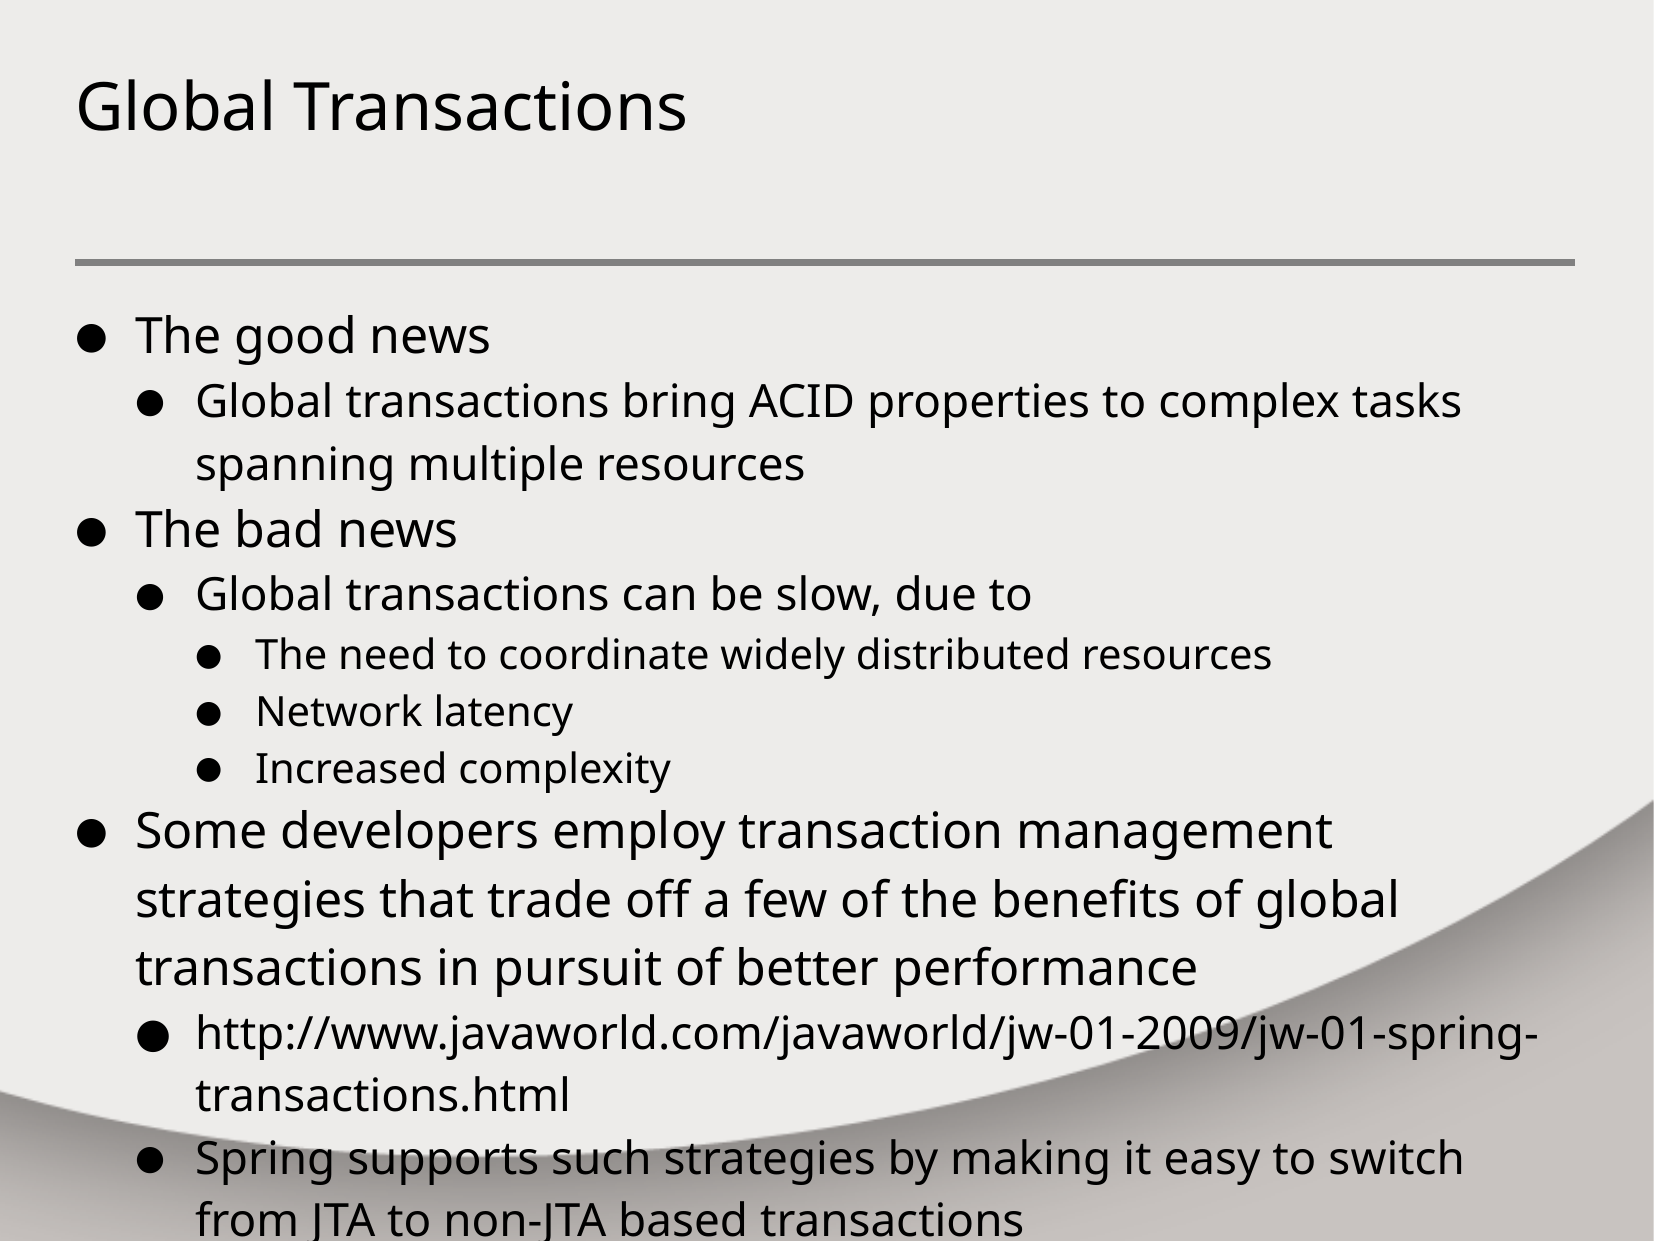

# Global Transactions
The good news
Global transactions bring ACID properties to complex tasks spanning multiple resources
The bad news
Global transactions can be slow, due to
The need to coordinate widely distributed resources
Network latency
Increased complexity
Some developers employ transaction management strategies that trade off a few of the benefits of global transactions in pursuit of better performance
http://www.javaworld.com/javaworld/jw-01-2009/jw-01-spring-transactions.html
Spring supports such strategies by making it easy to switch from JTA to non-JTA based transactions